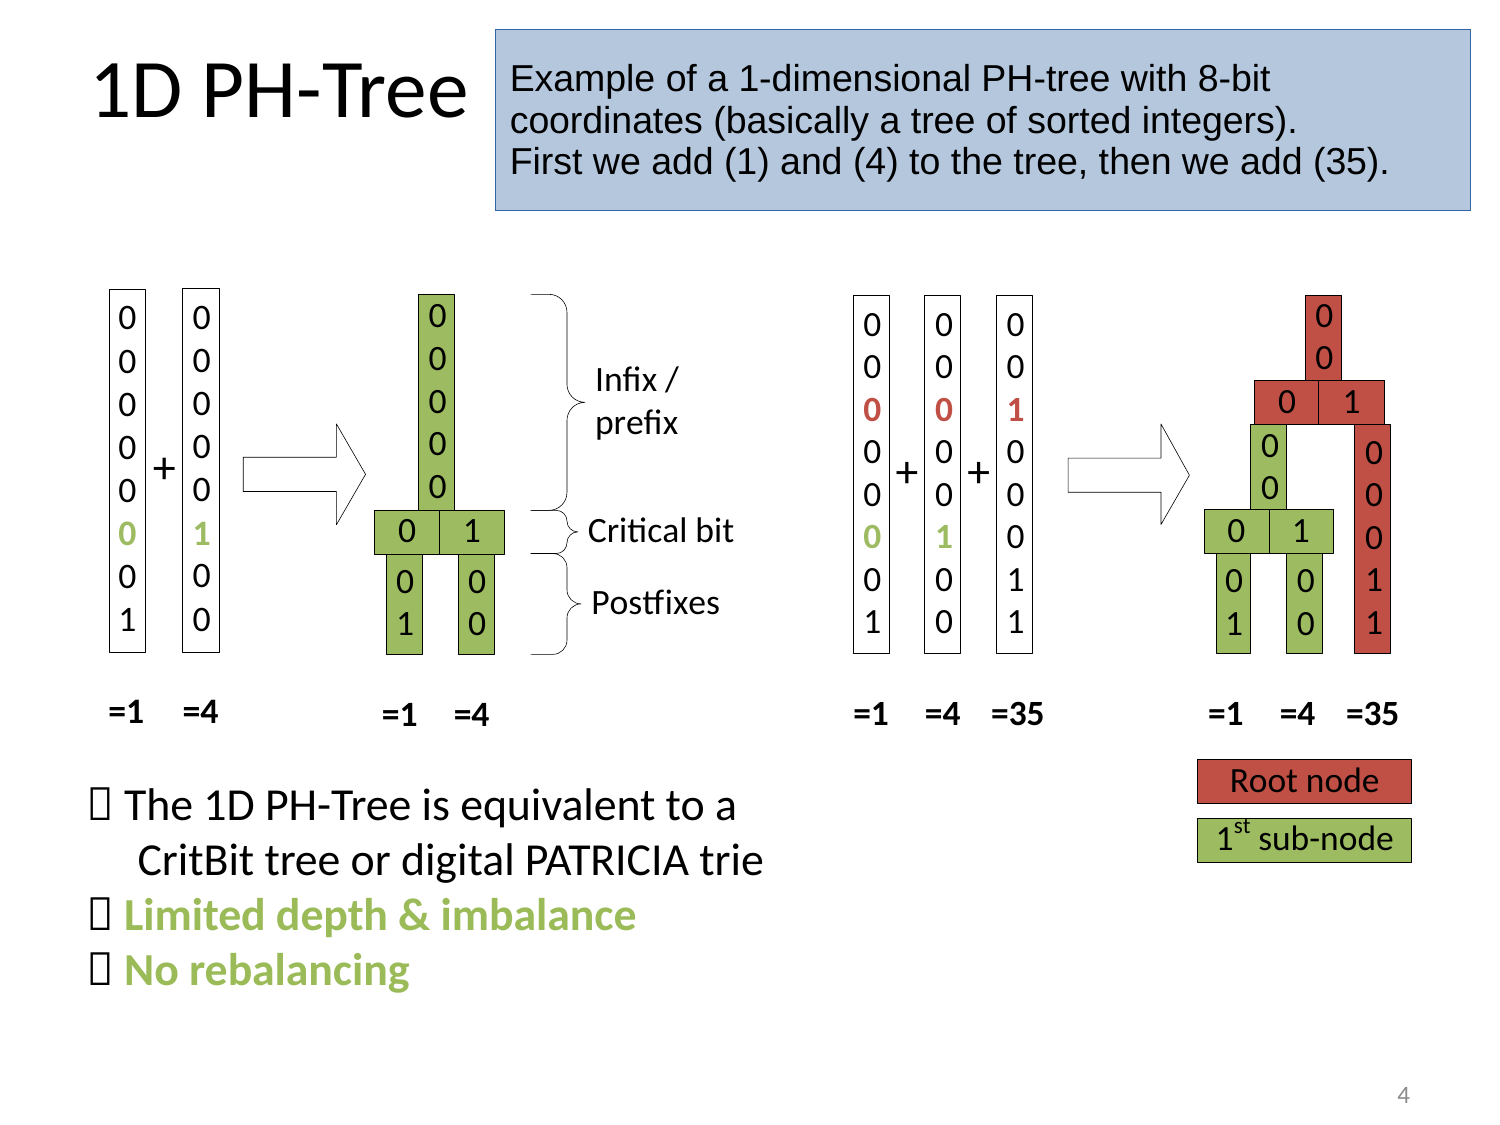

1D PH-Tree
Example of a 1-dimensional PH-tree with 8-bit coordinates (basically a tree of sorted integers).
First we add (1) and (4) to the tree, then we add (35).
 The 1D PH-Tree is equivalent to a
 CritBit tree or digital PATRICIA trie
 Limited depth & imbalance
 No rebalancing
1